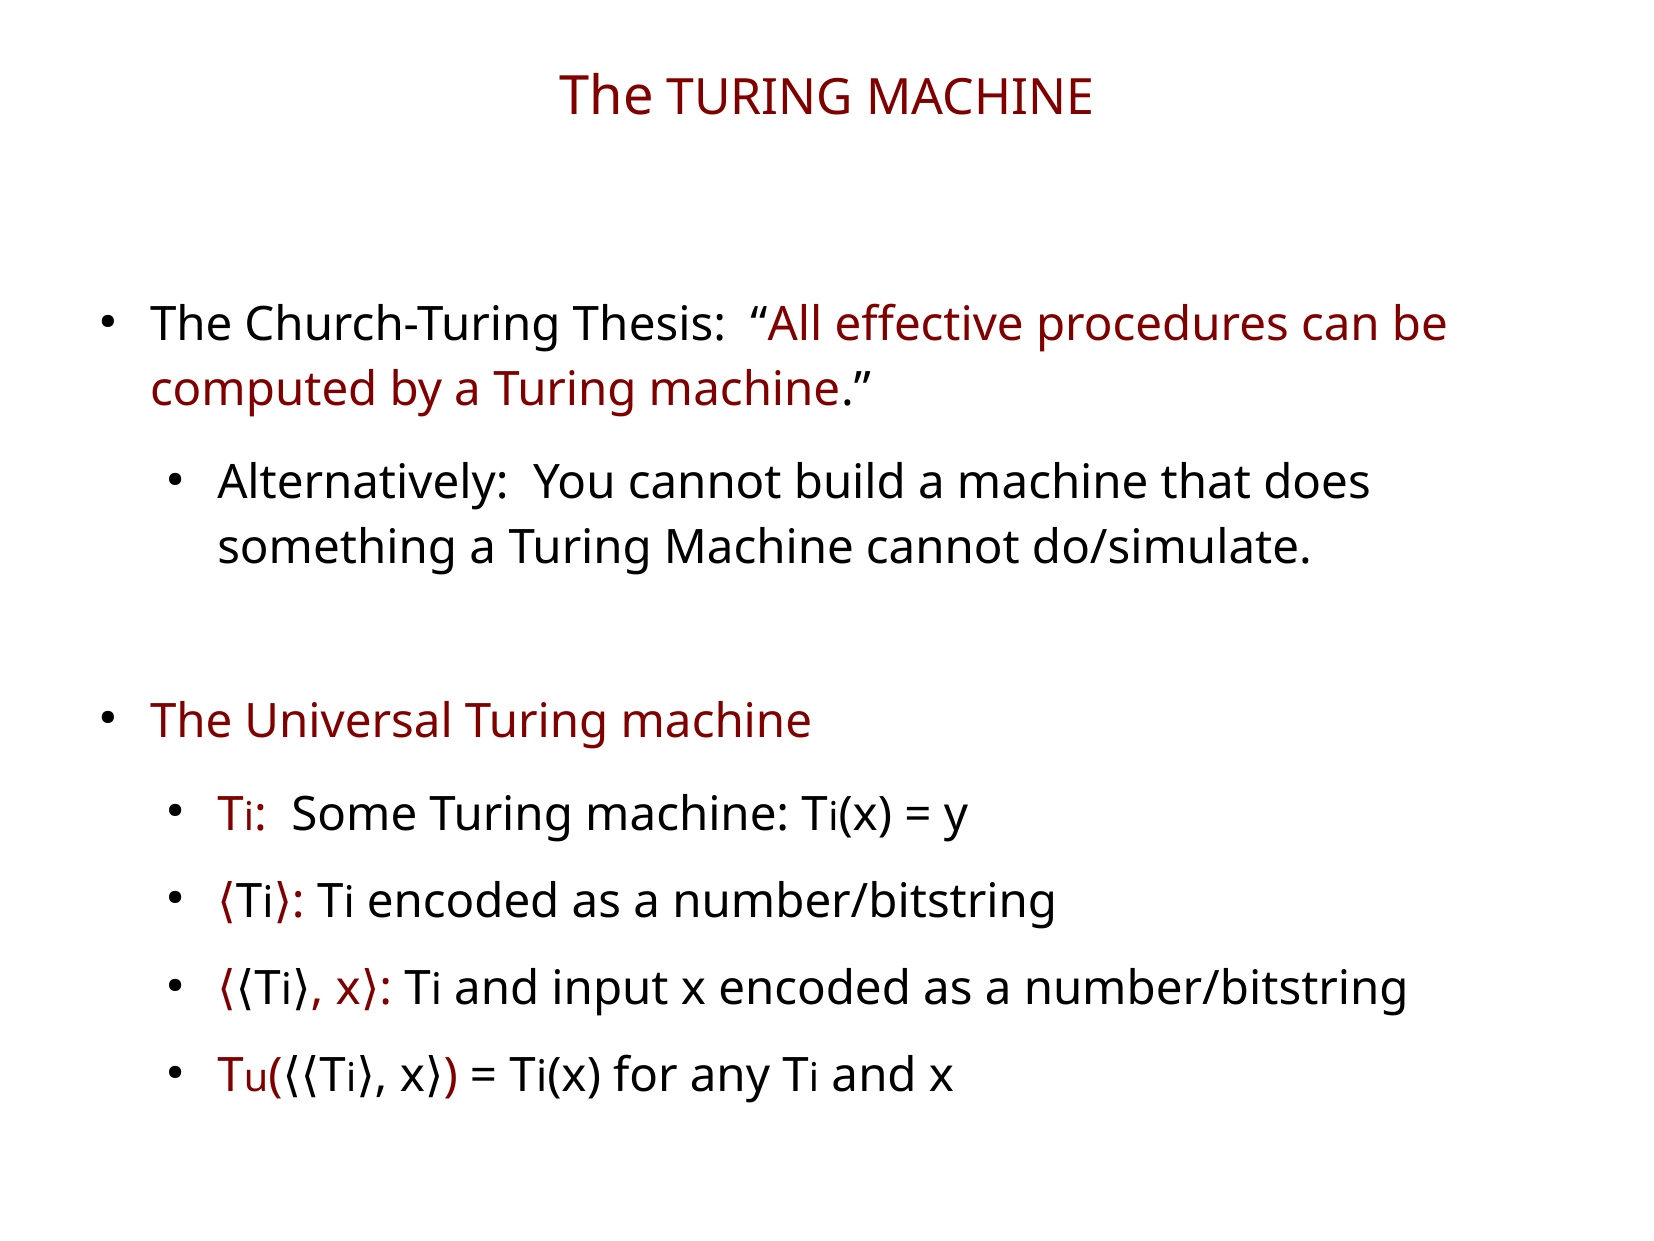

# The TURING MACHINE
The Church-Turing Thesis: “All effective procedures can be computed by a Turing machine.”
Alternatively: You cannot build a machine that does something a Turing Machine cannot do/simulate.
The Universal Turing machine
Ti: Some Turing machine: Ti(x) = y
⟨Ti⟩: Ti encoded as a number/bitstring
⟨⟨Ti⟩, x⟩: Ti and input x encoded as a number/bitstring
Tu(⟨⟨Ti⟩, x⟩) = Ti(x) for any Ti and x